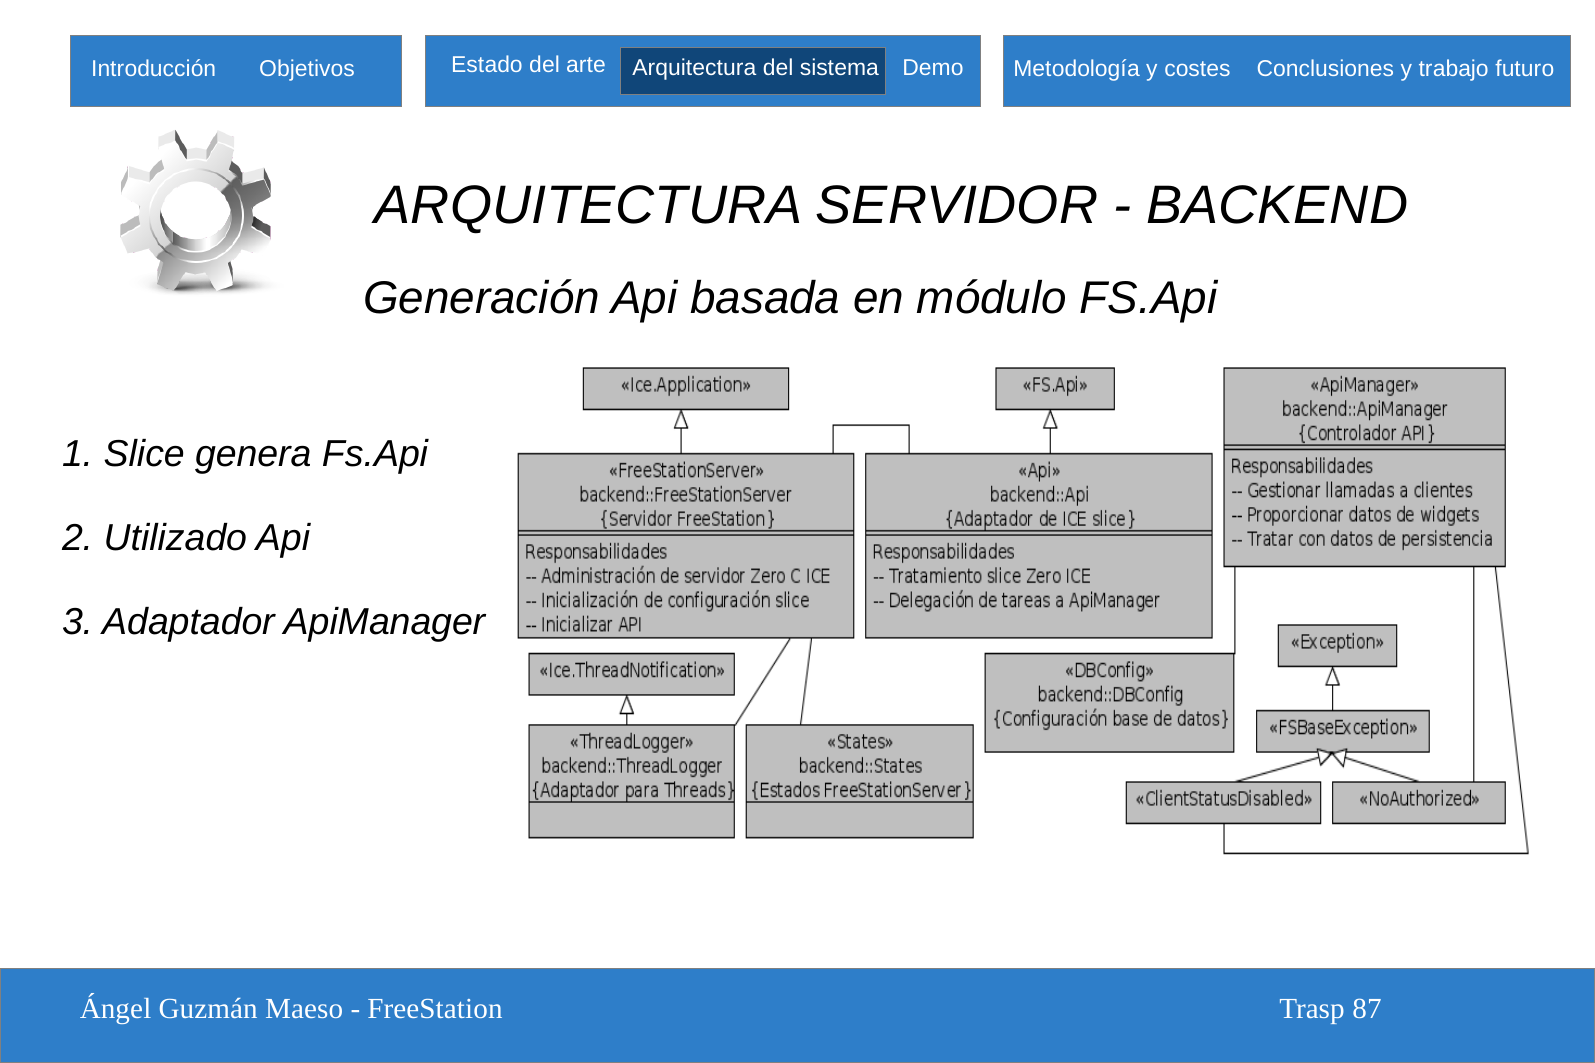

Metodología y costes
Conclusiones y trabajo futuro
Introducción
# Objetivos
Estado del arte
Estado del arte
Arquitectura del sistema
Arquitectura del sistema
Demo
Demo
ARQUITECTURA SERVIDOR - BACKEND
Generación Api basada en módulo FS.Api
1. Slice genera Fs.Api
2. Utilizado Api
3. Adaptador ApiManager
87